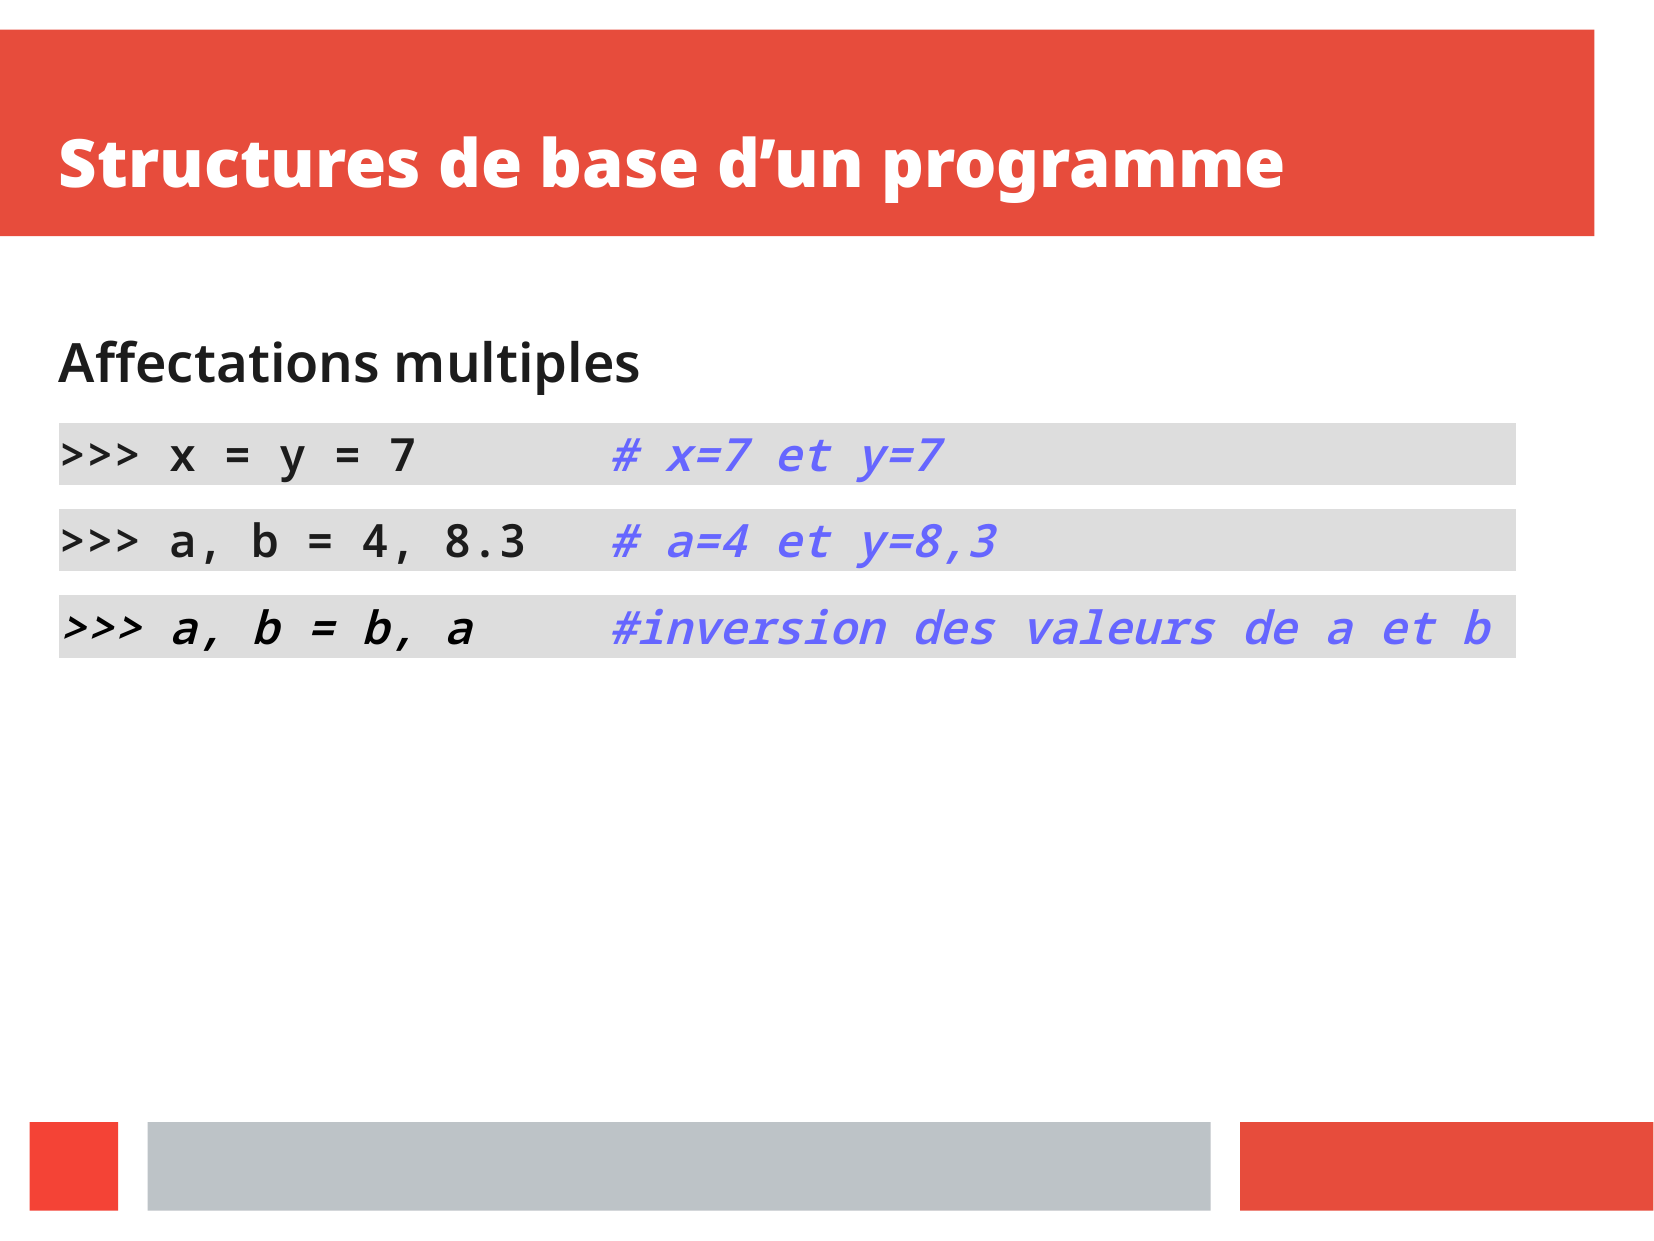

# Structures de base d’un programme
Affectations multiples
>>> x = y = 7 # x=7 et y=7
>>> a, b = 4, 8.3 # a=4 et y=8,3
>>> a, b = b, a #inversion des valeurs de a et b